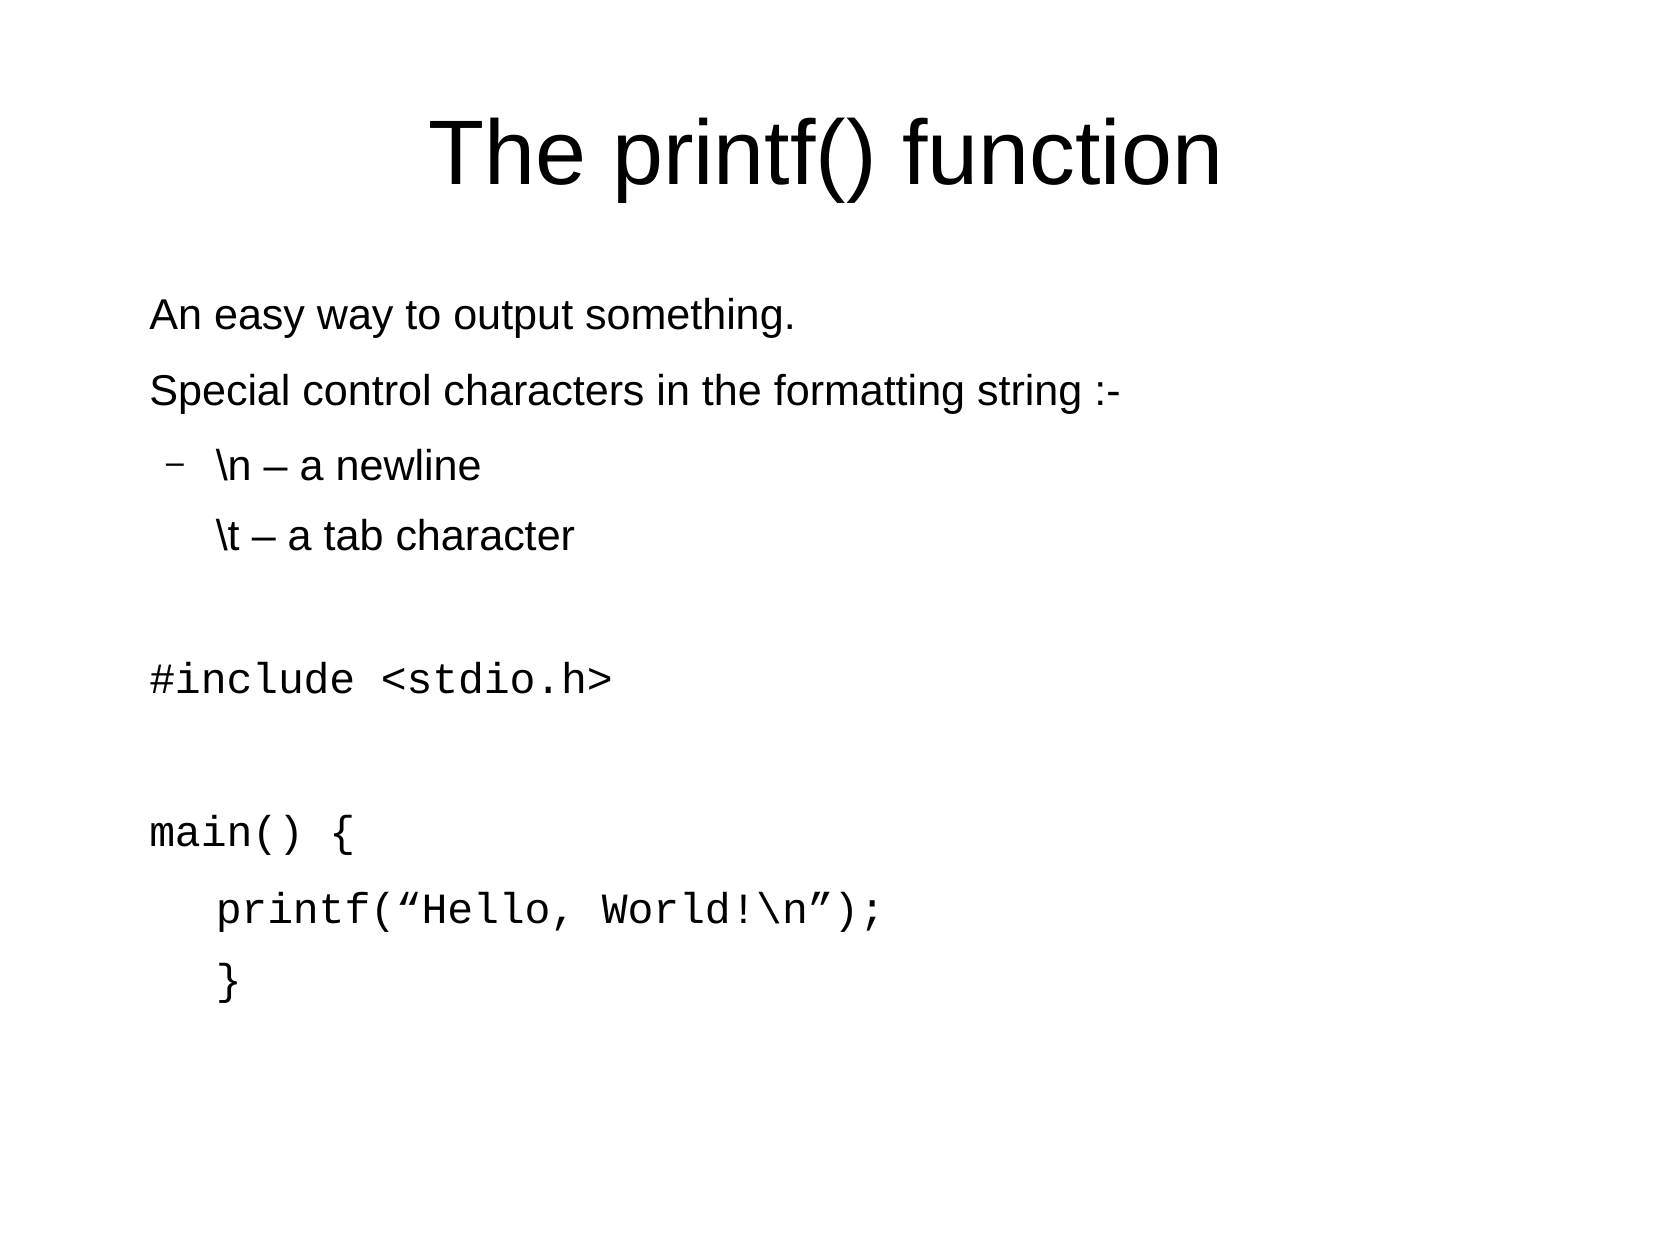

# The printf() function
An easy way to output something.
Special control characters in the formatting string :-
\n – a newline
\t – a tab character
#include <stdio.h>
main() {
printf(“Hello, World!\n”);
}